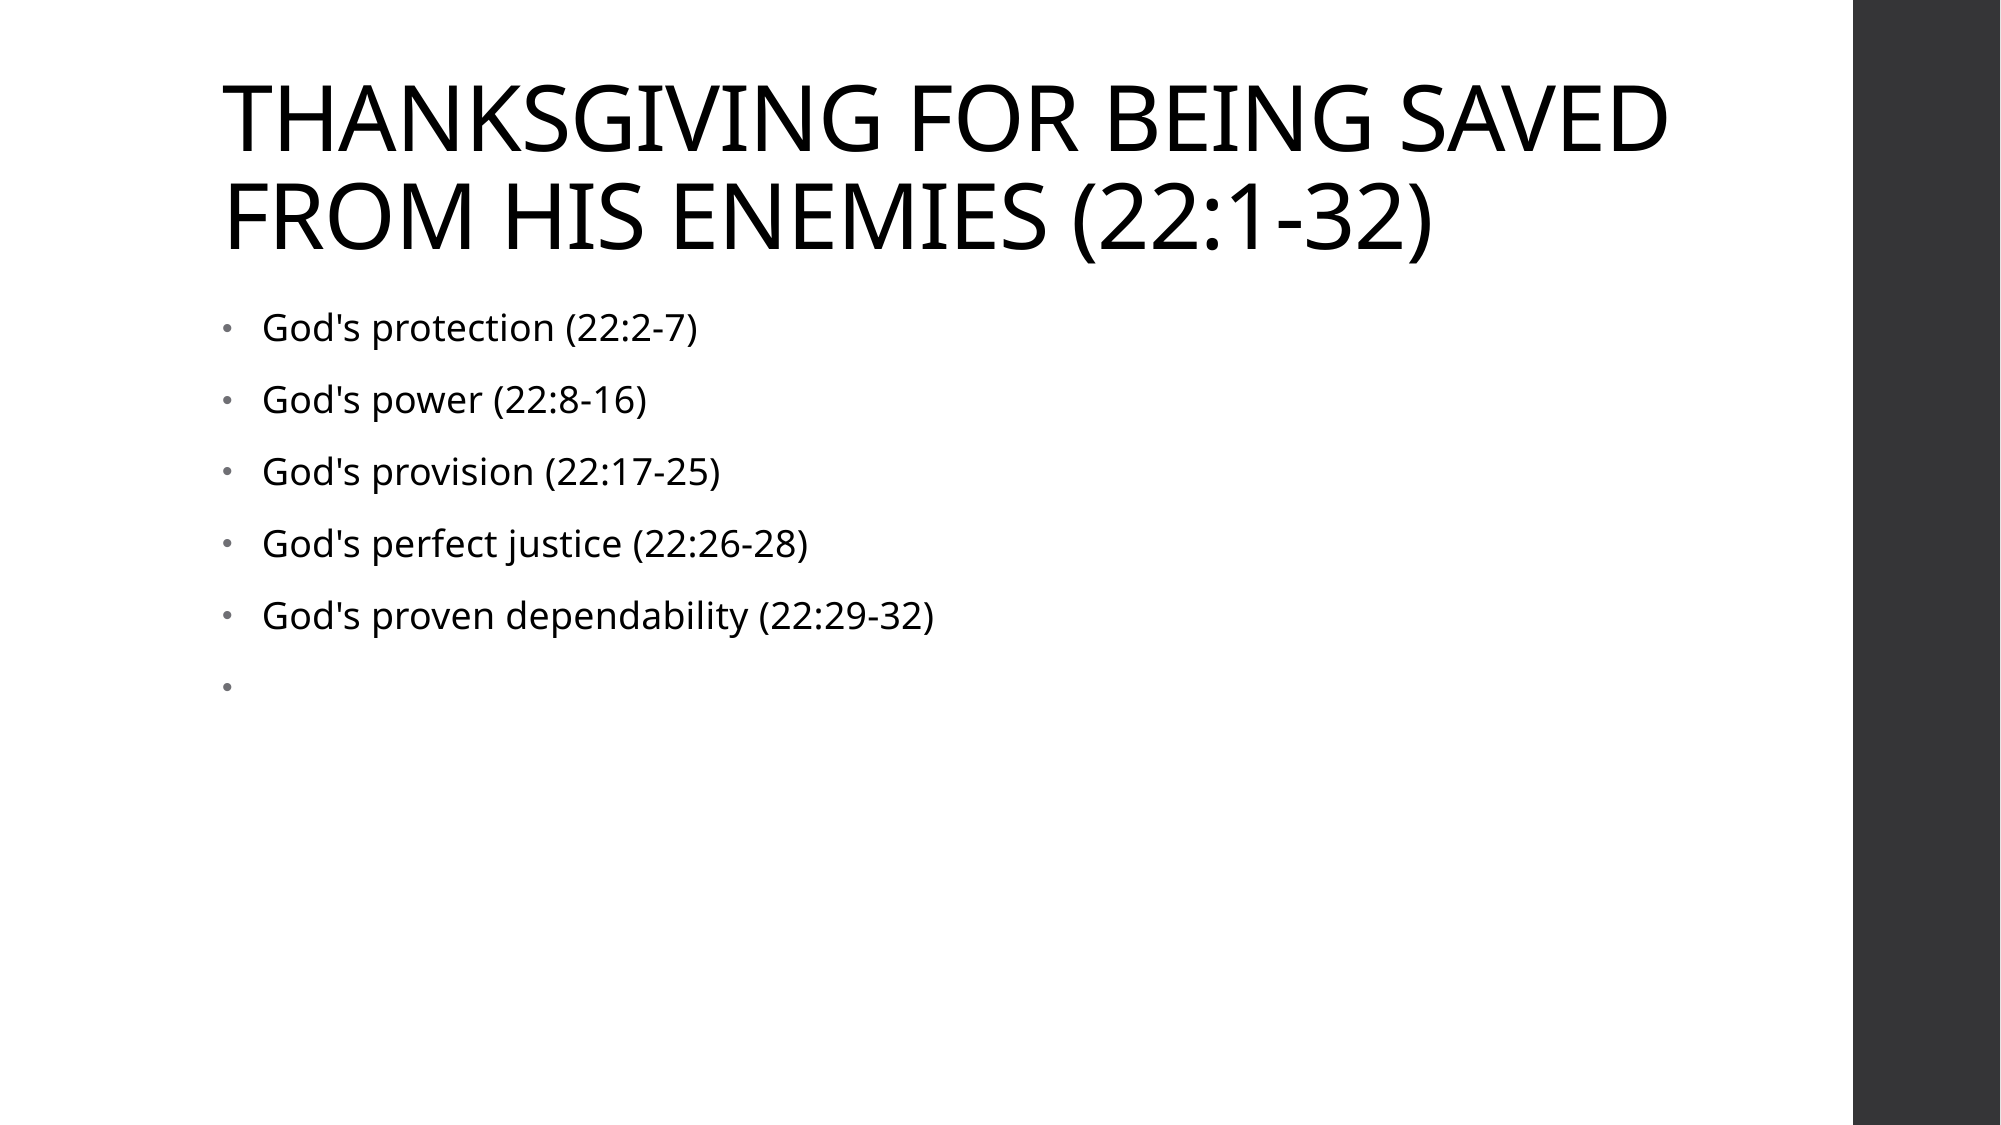

# THANKSGIVING FOR BEING SAVED FROM HIS ENEMIES (22:1-32)
 God's protection (22:2-7)
 God's power (22:8-16)
 God's provision (22:17-25)
 God's perfect justice (22:26-28)
 God's proven dependability (22:29-32)